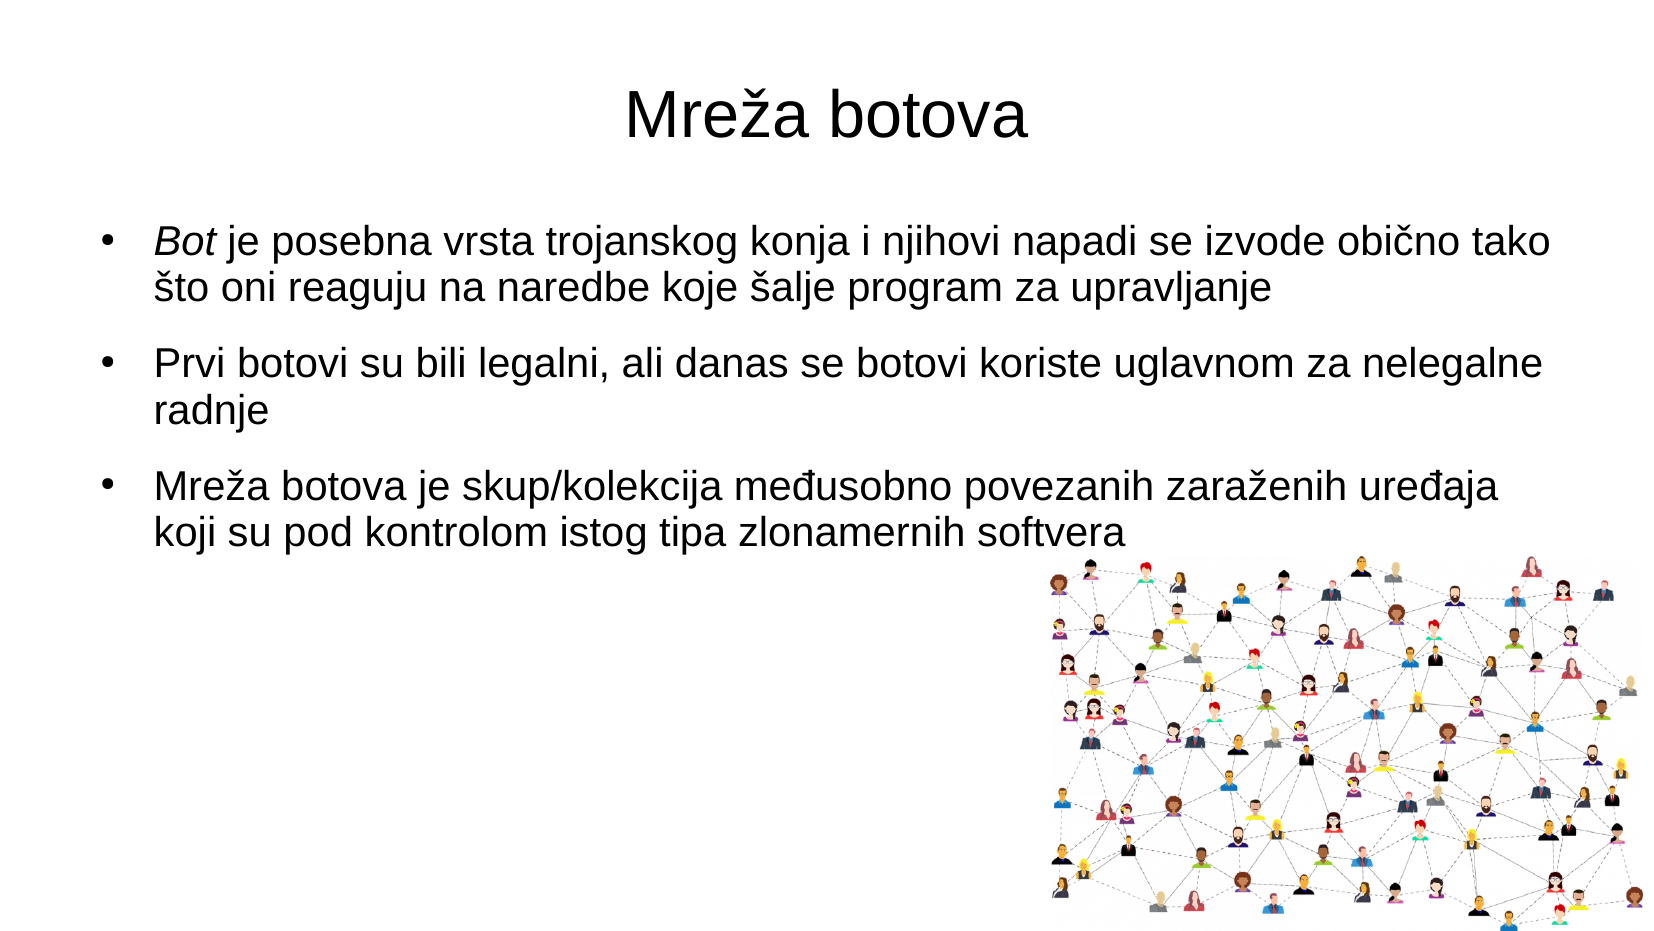

# Mreža botova
Bot je posebna vrsta trojanskog konja i njihovi napadi se izvode obično tako što oni reaguju na naredbe koje šalje program za upravljanje
Prvi botovi su bili legalni, ali danas se botovi koriste uglavnom za nelegalne radnje
Mreža botova je skup/kolekcija međusobno povezanih zaraženih uređaja koji su pod kontrolom istog tipa zlonamernih softvera